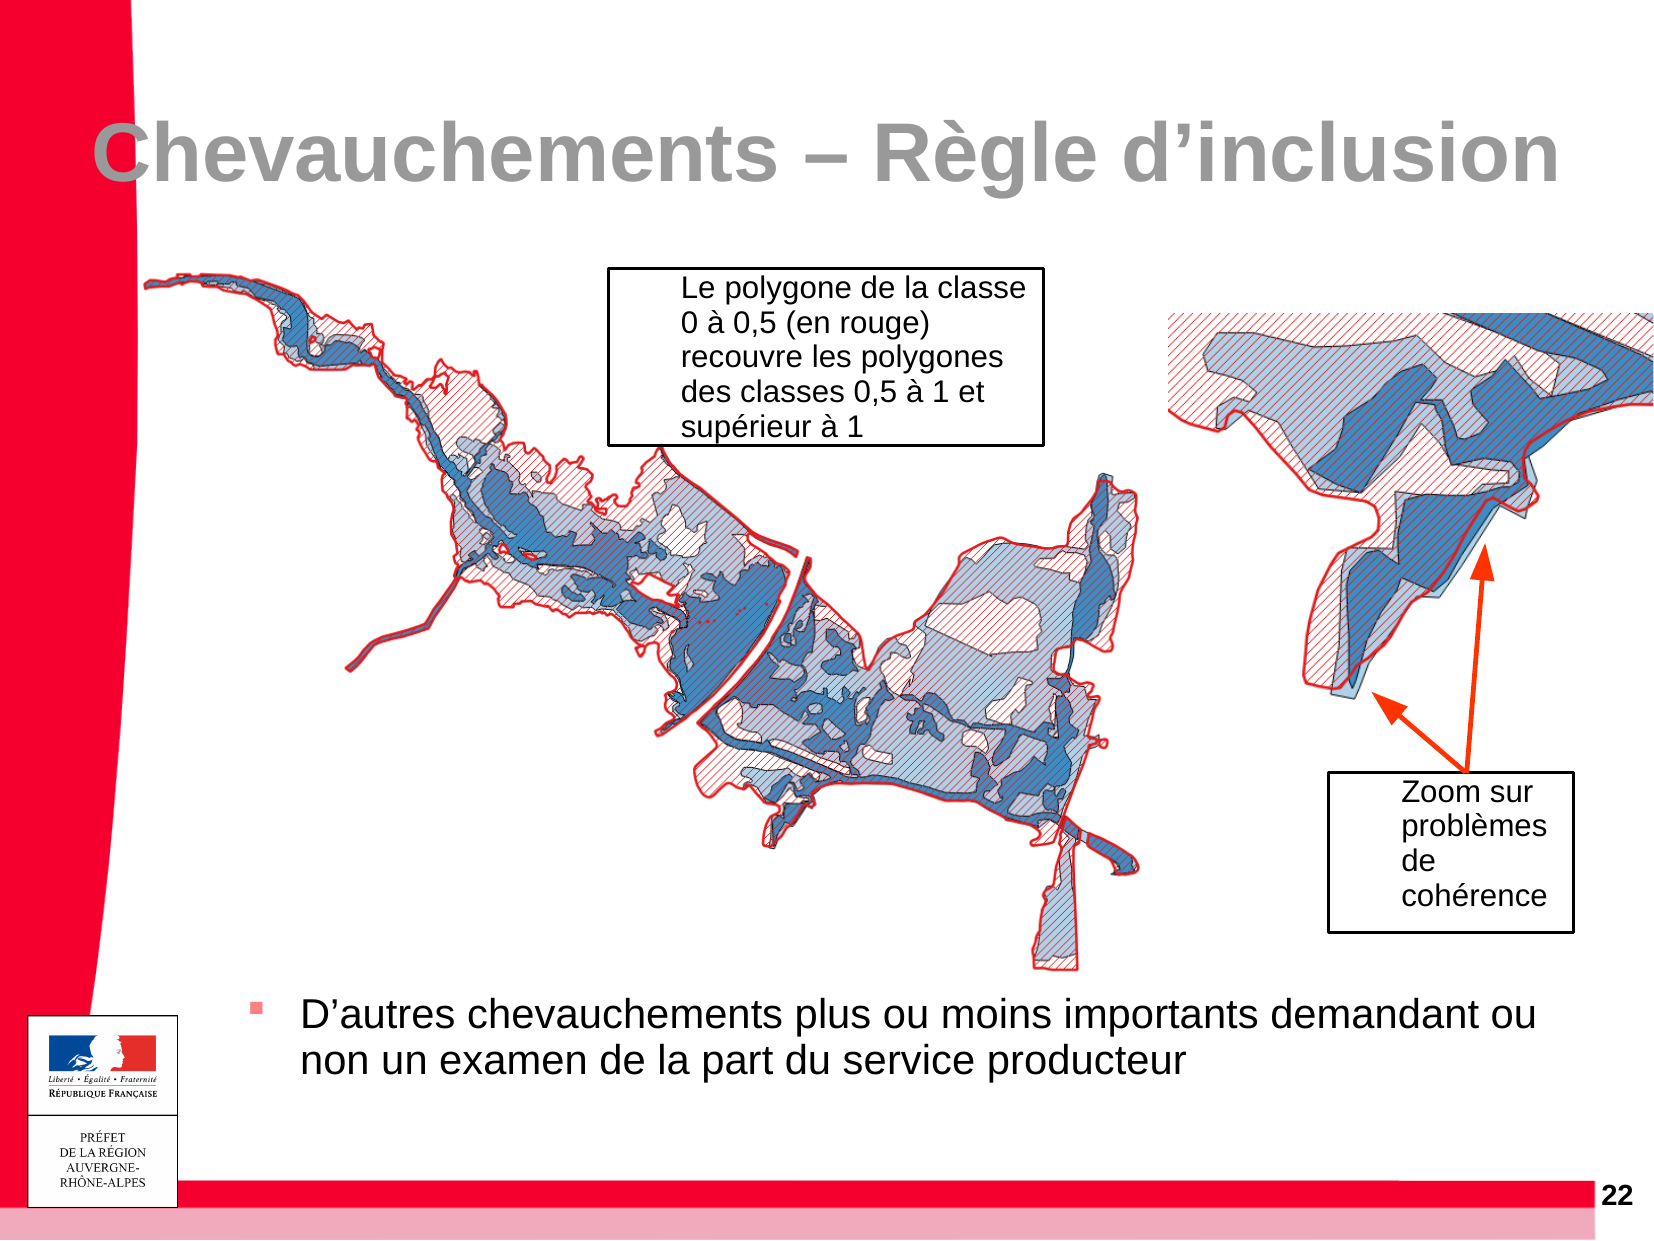

# Chevauchements – Règle d’inclusion
Le polygone de la classe 0 à 0,5 (en rouge) recouvre les polygones des classes 0,5 à 1 et supérieur à 1
Zoom sur problèmes de cohérence
D’autres chevauchements plus ou moins importants demandant ou non un examen de la part du service producteur
22